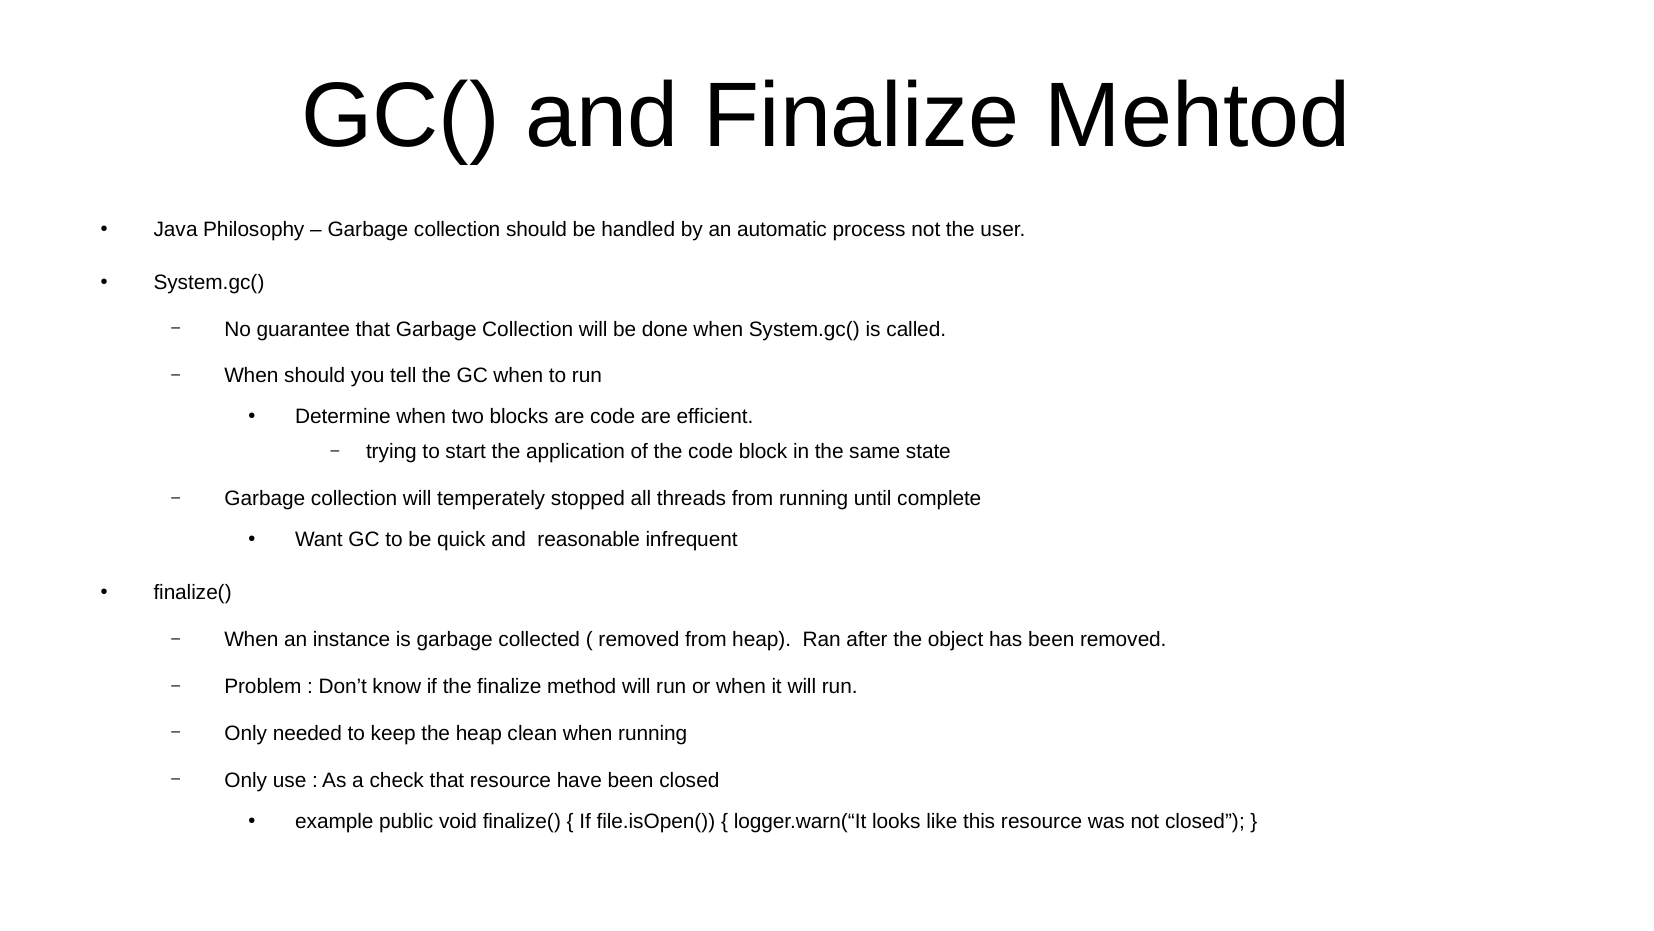

# GC() and Finalize Mehtod
Java Philosophy – Garbage collection should be handled by an automatic process not the user.
System.gc()
No guarantee that Garbage Collection will be done when System.gc() is called.
When should you tell the GC when to run
Determine when two blocks are code are efficient.
trying to start the application of the code block in the same state
Garbage collection will temperately stopped all threads from running until complete
Want GC to be quick and reasonable infrequent
finalize()
When an instance is garbage collected ( removed from heap). Ran after the object has been removed.
Problem : Don’t know if the finalize method will run or when it will run.
Only needed to keep the heap clean when running
Only use : As a check that resource have been closed
example public void finalize() { If file.isOpen()) { logger.warn(“It looks like this resource was not closed”); }